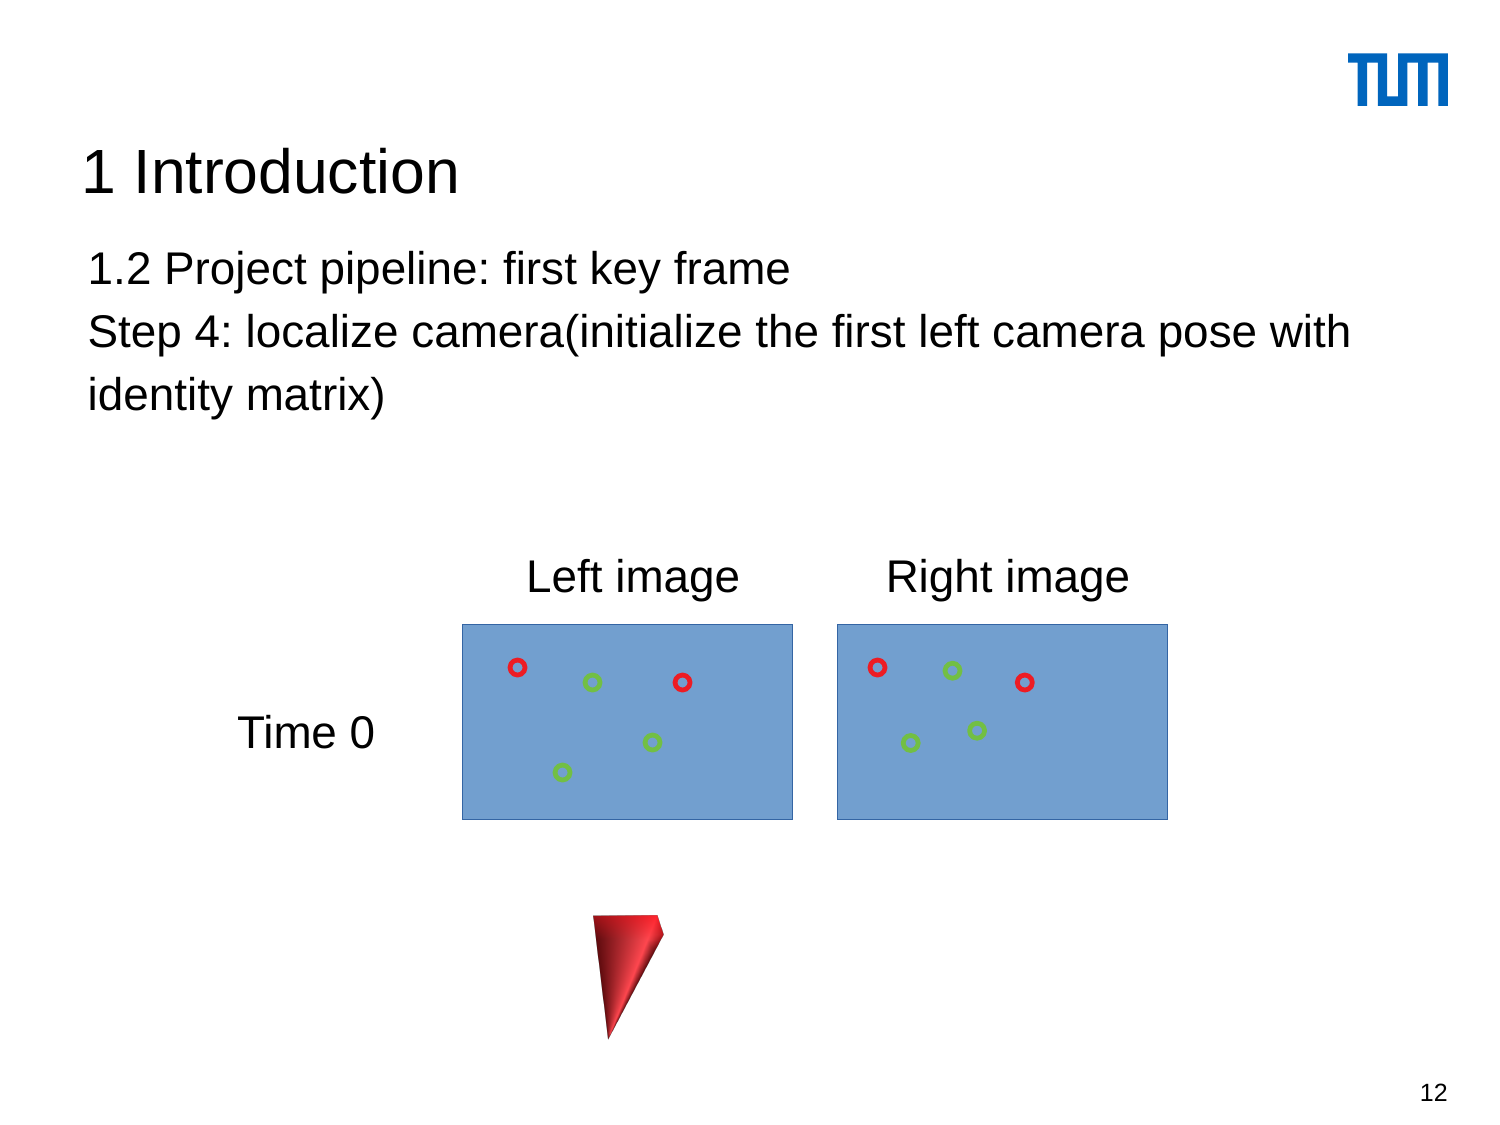

1 Introduction
# 1.2 Project pipeline: first key frame
Step 4: localize camera(initialize the first left camera pose with identity matrix)
Left image
Right image
Time 0